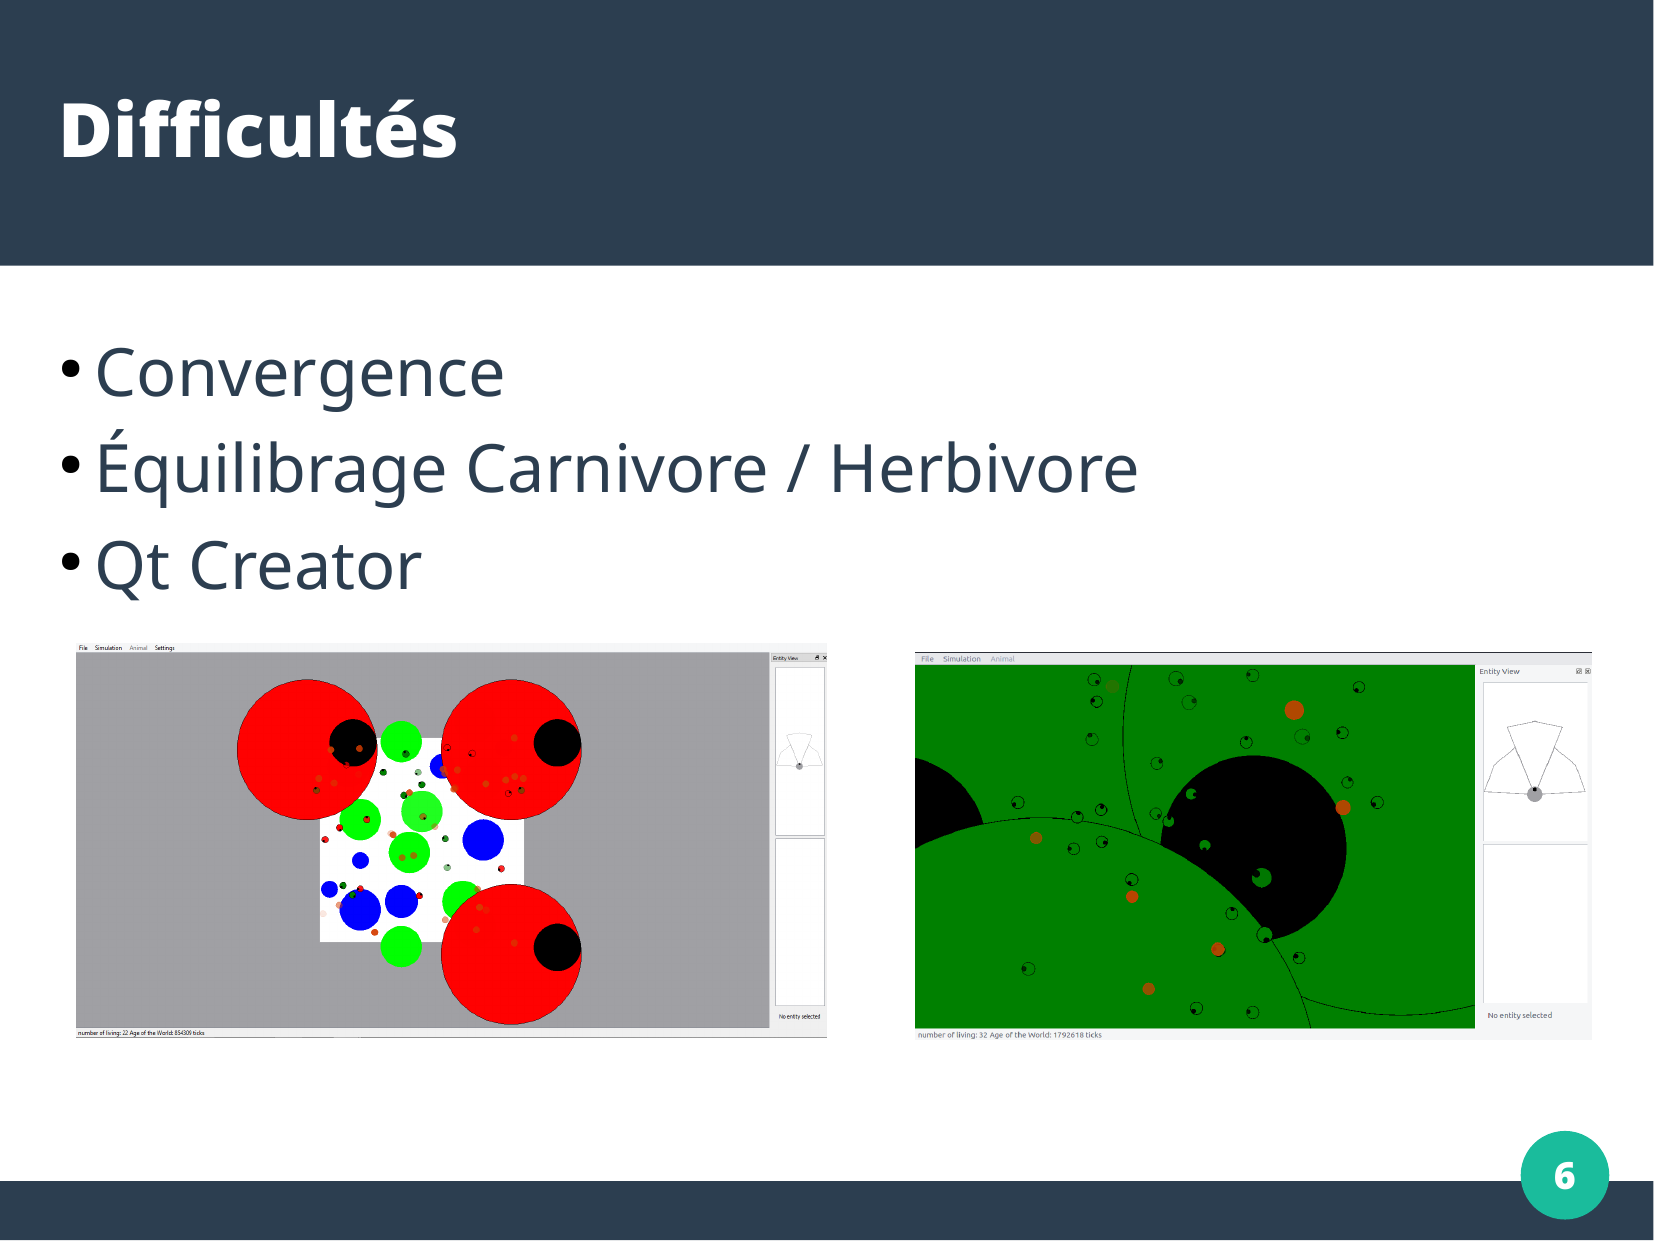

# Difficultés
Convergence
Équilibrage Carnivore / Herbivore
Qt Creator
6